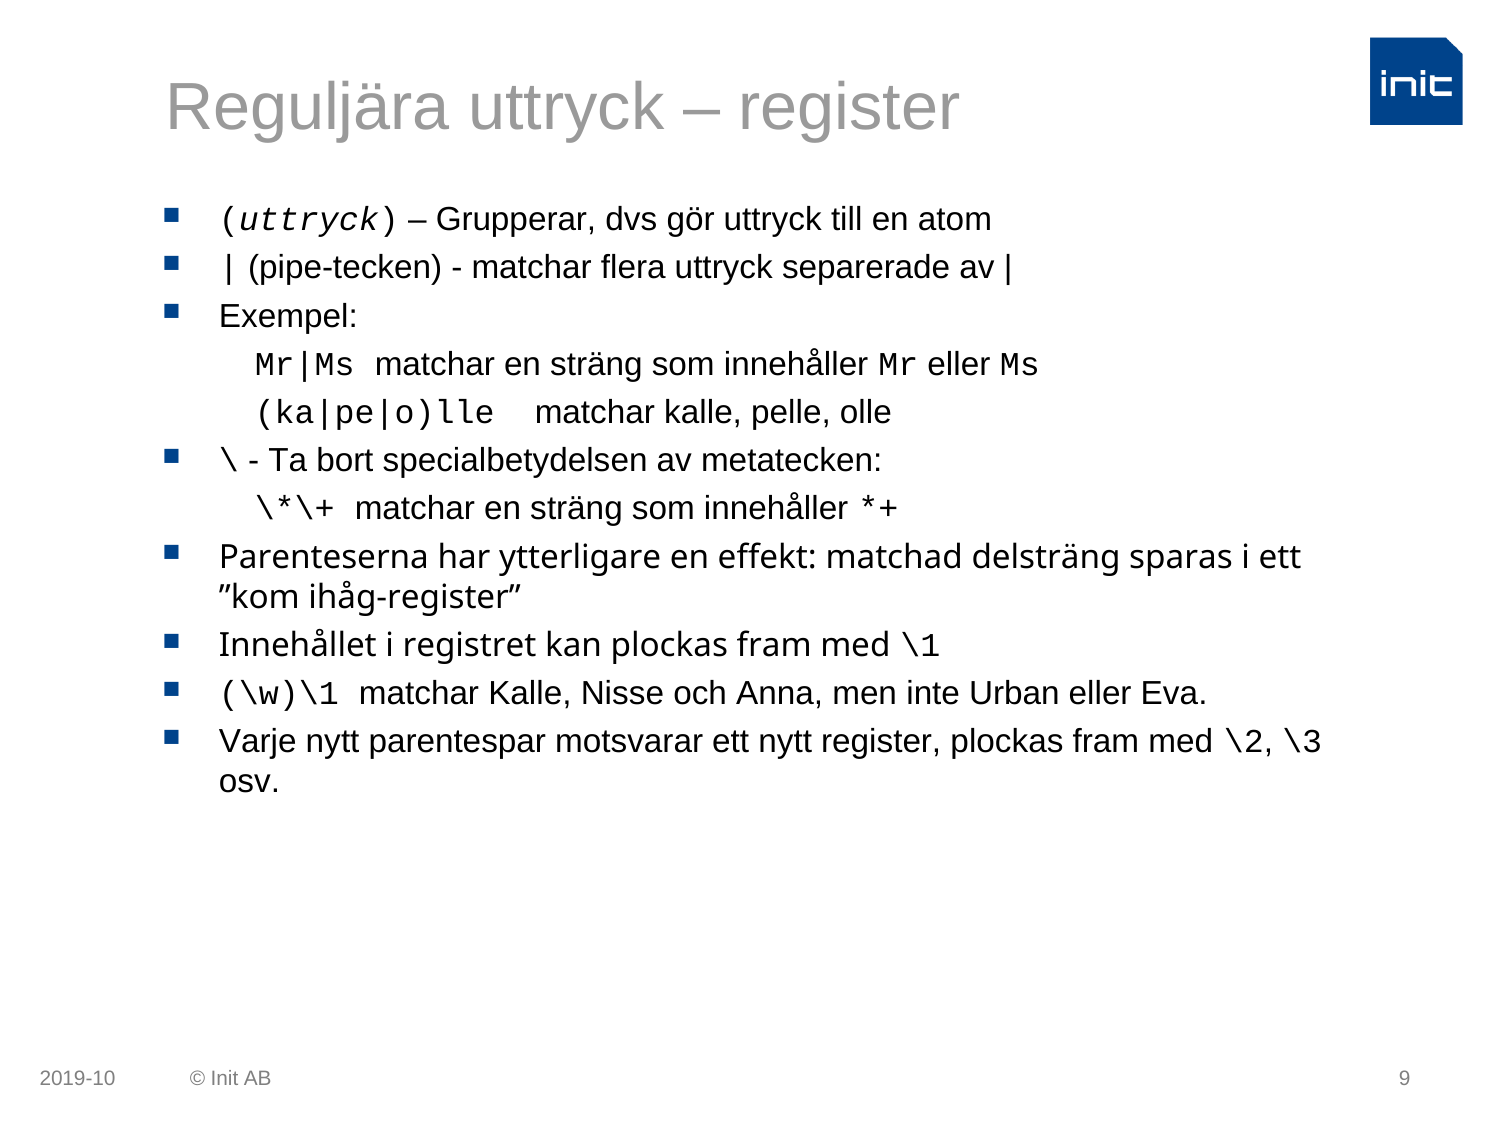

Reguljära uttryck – register
(uttryck) – Grupperar, dvs gör uttryck till en atom
| (pipe-tecken) - matchar flera uttryck separerade av |
Exempel:
Mr|Ms matchar en sträng som innehåller Mr eller Ms
(ka|pe|o)lle matchar kalle, pelle, olle
\ - Ta bort specialbetydelsen av metatecken:
\*\+ matchar en sträng som innehåller *+
Parenteserna har ytterligare en effekt: matchad delsträng sparas i ett ”kom ihåg-register”
Innehållet i registret kan plockas fram med \1
(\w)\1 matchar Kalle, Nisse och Anna, men inte Urban eller Eva.
Varje nytt parentespar motsvarar ett nytt register, plockas fram med \2, \3 osv.
2019-10
© Init AB